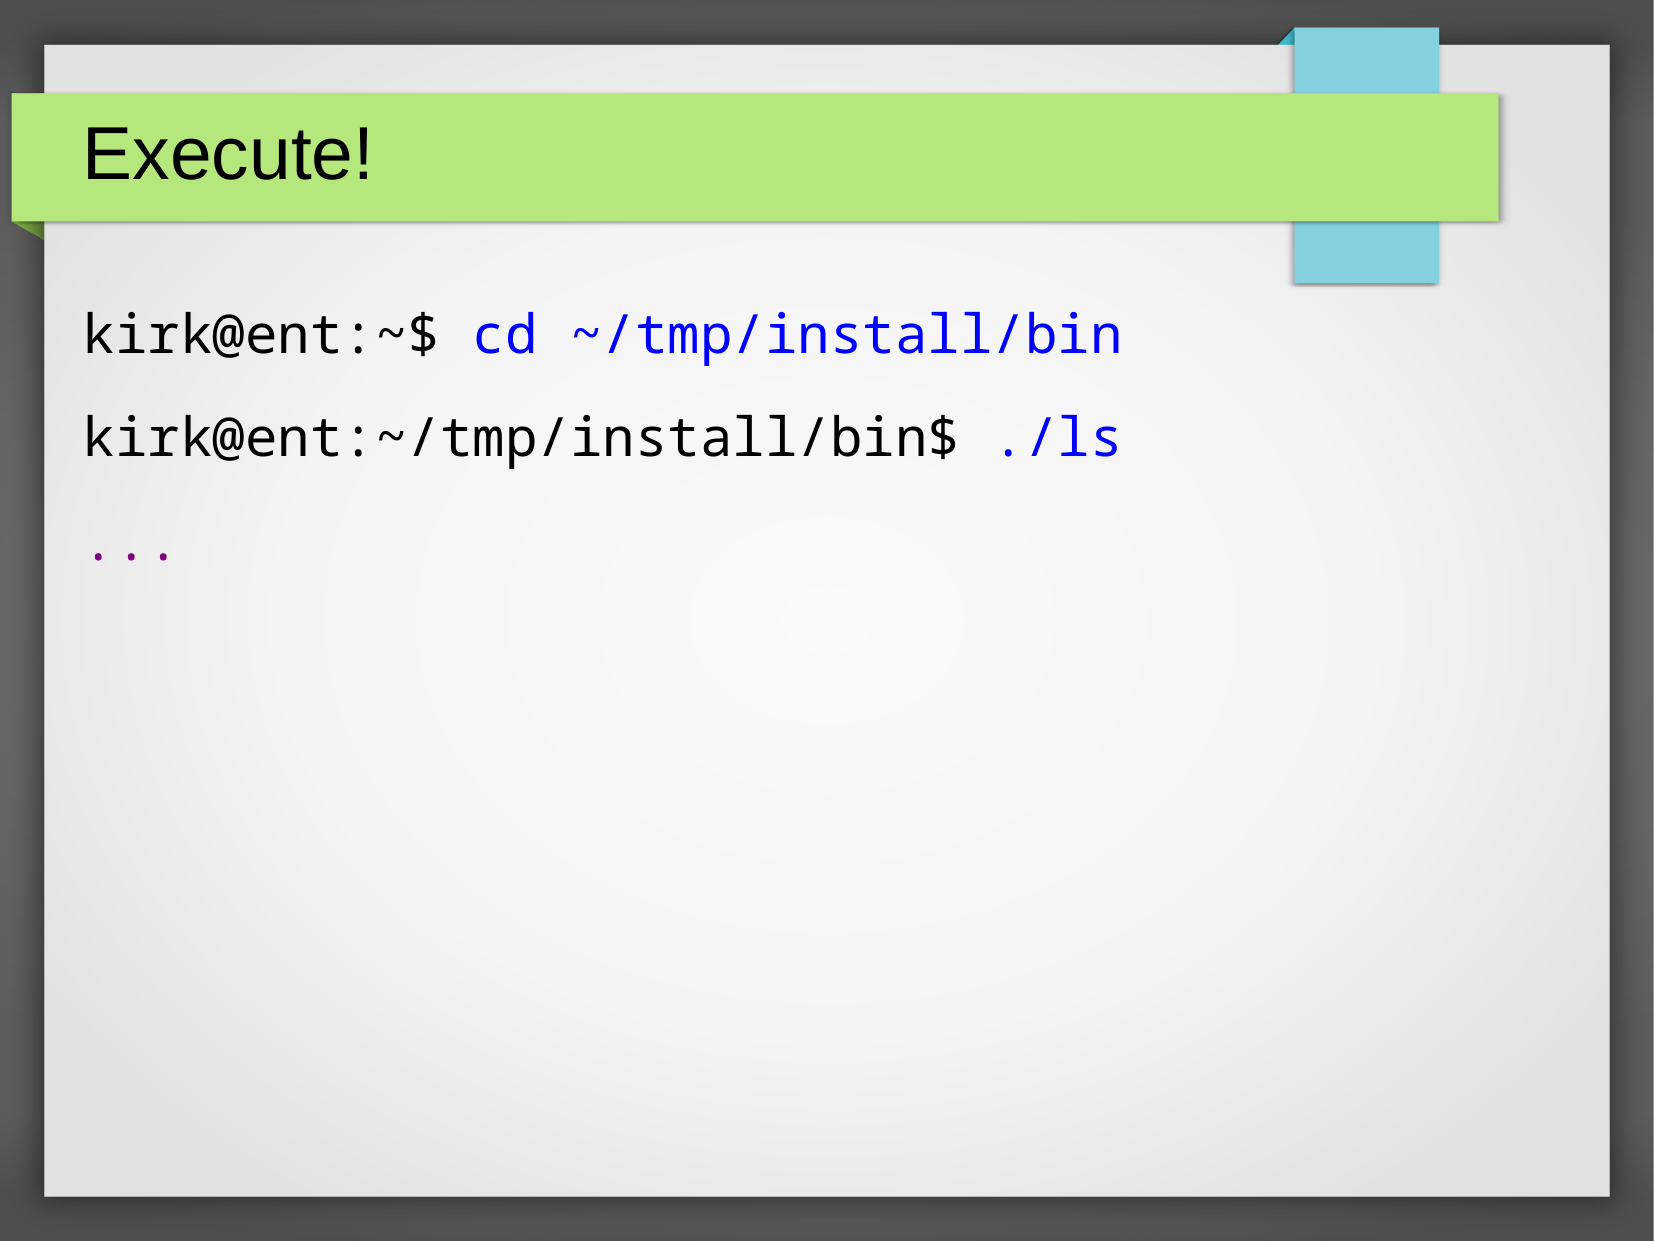

# Execute!
kirk@ent:~$ cd ~/tmp/install/bin
kirk@ent:~/tmp/install/bin$ ./ls
...